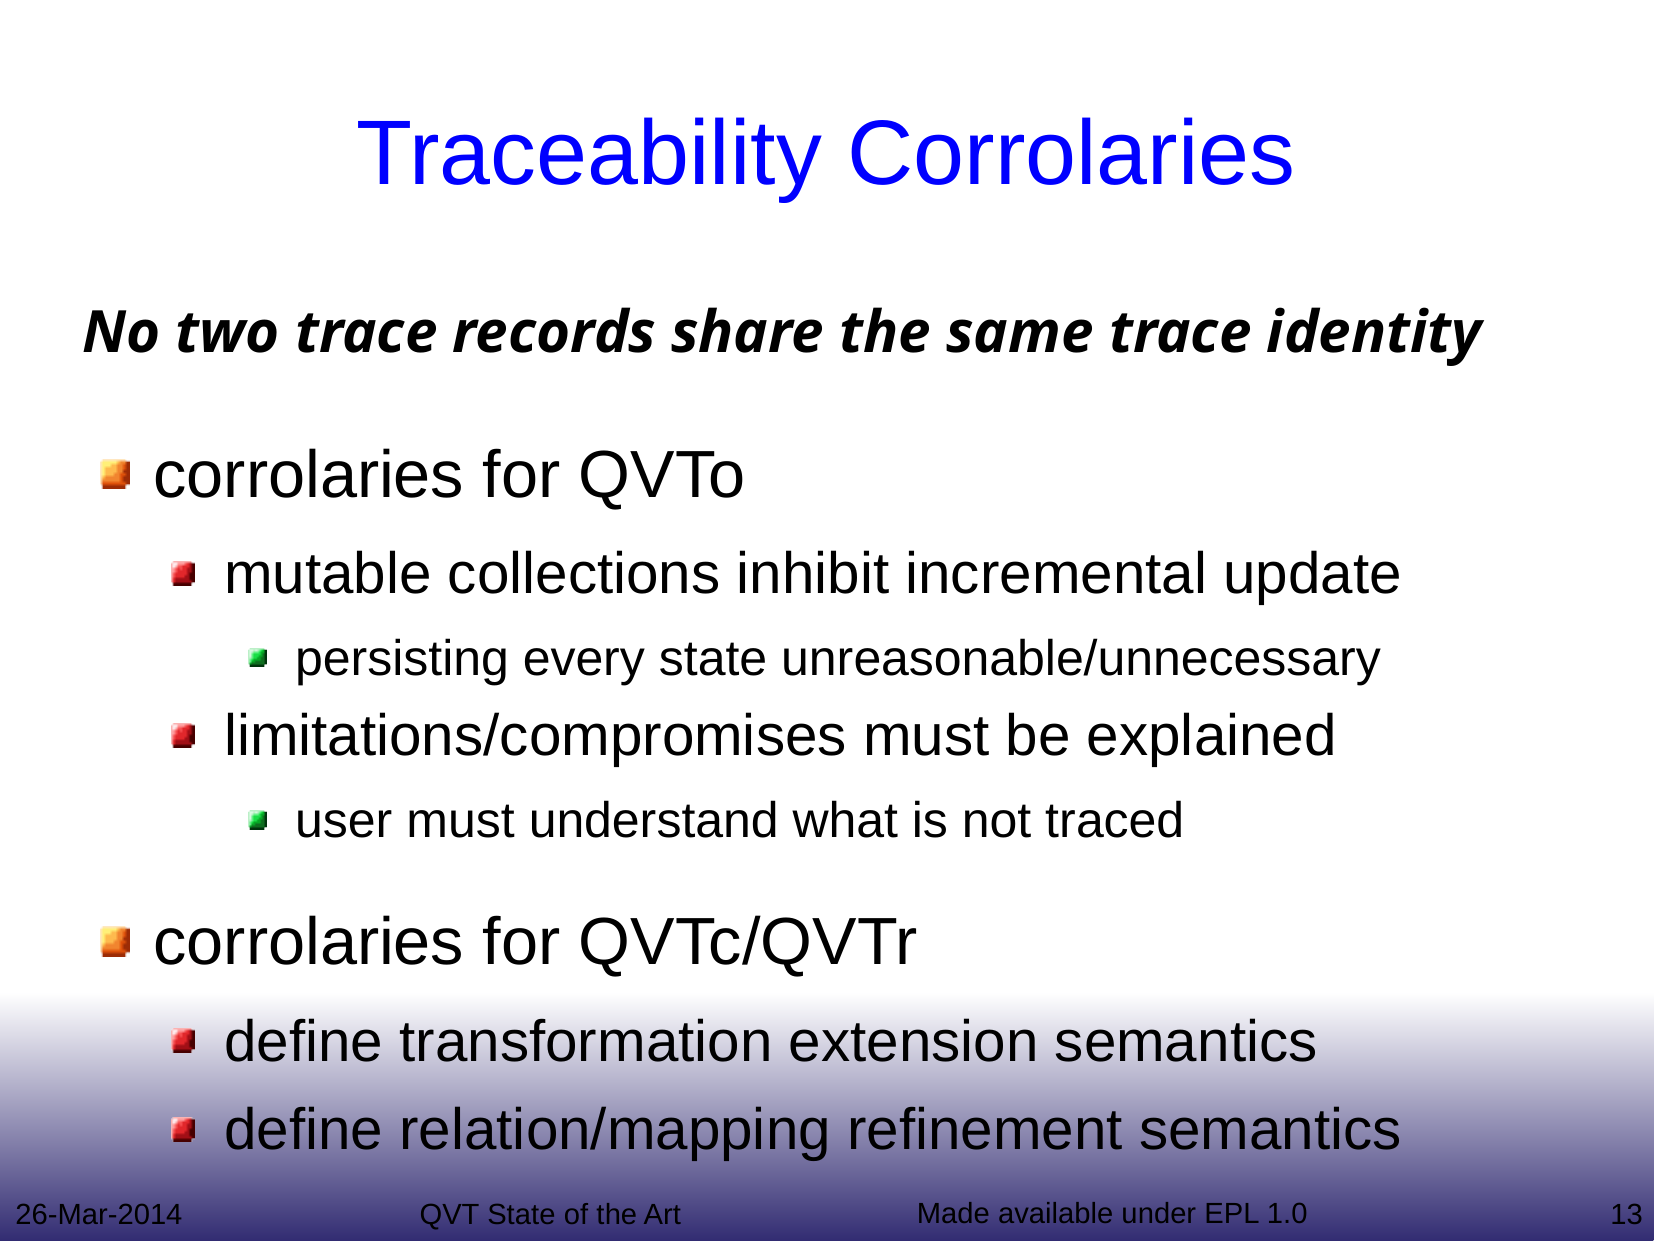

# Traceability Corrolaries
No two trace records share the same trace identity
corrolaries for QVTo
mutable collections inhibit incremental update
persisting every state unreasonable/unnecessary
limitations/compromises must be explained
user must understand what is not traced
corrolaries for QVTc/QVTr
define transformation extension semantics
define relation/mapping refinement semantics
26-Mar-2014
QVT State of the Art
13